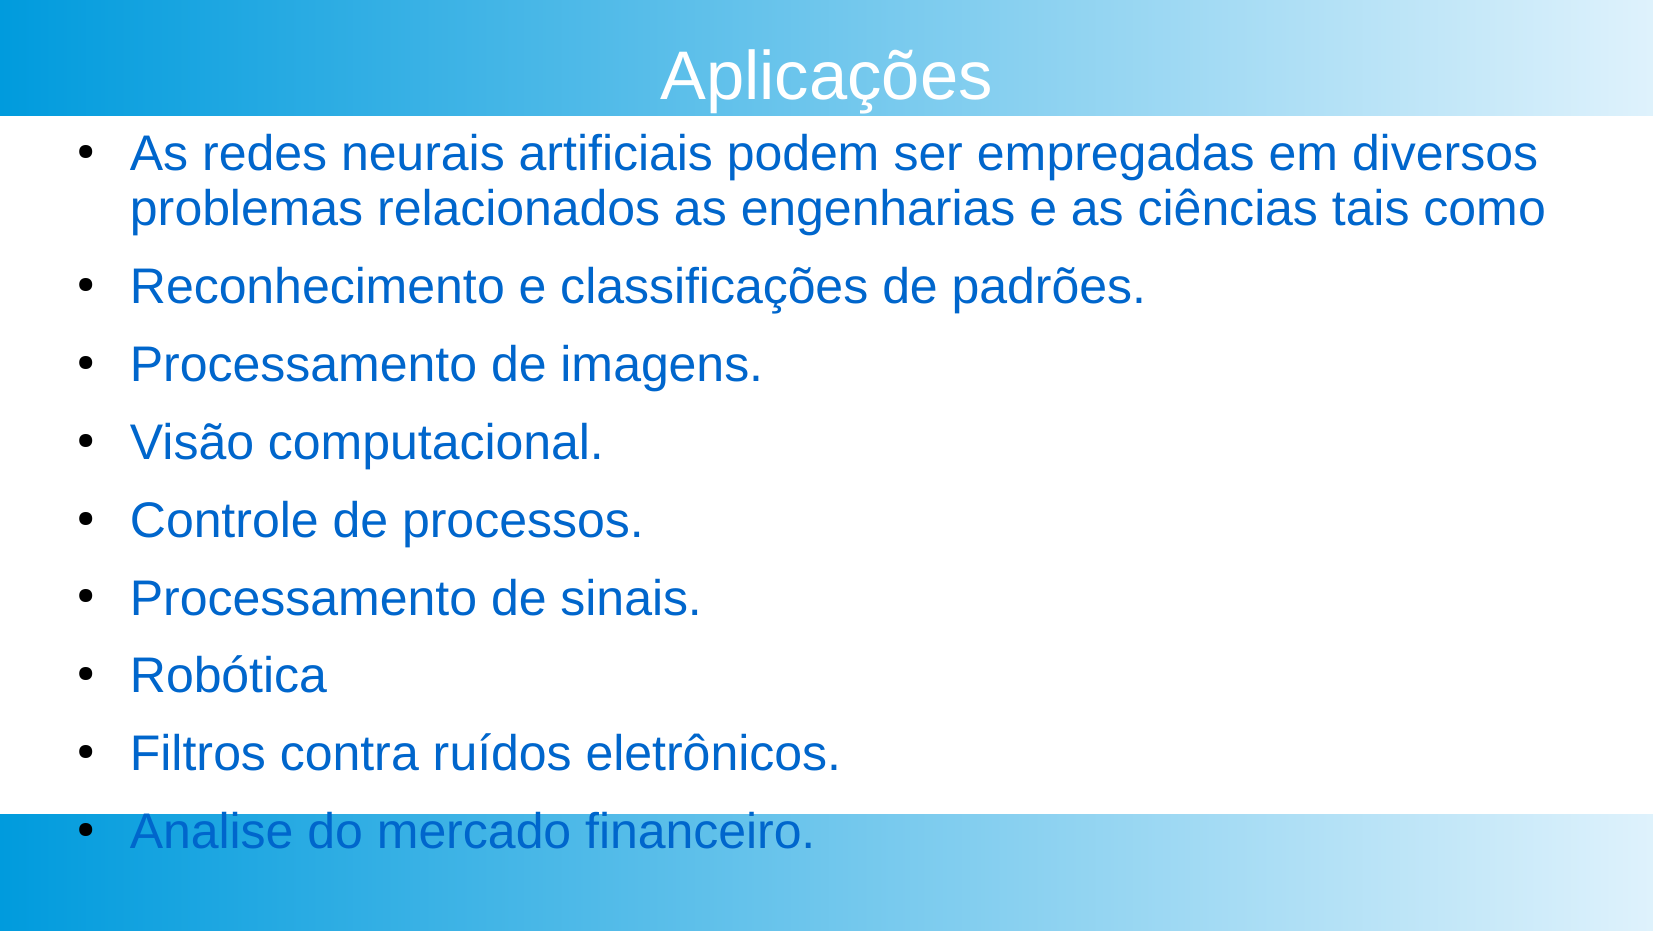

# Aplicações
As redes neurais artificiais podem ser empregadas em diversos problemas relacionados as engenharias e as ciências tais como
Reconhecimento e classificações de padrões.
Processamento de imagens.
Visão computacional.
Controle de processos.
Processamento de sinais.
Robótica
Filtros contra ruídos eletrônicos.
Analise do mercado financeiro.